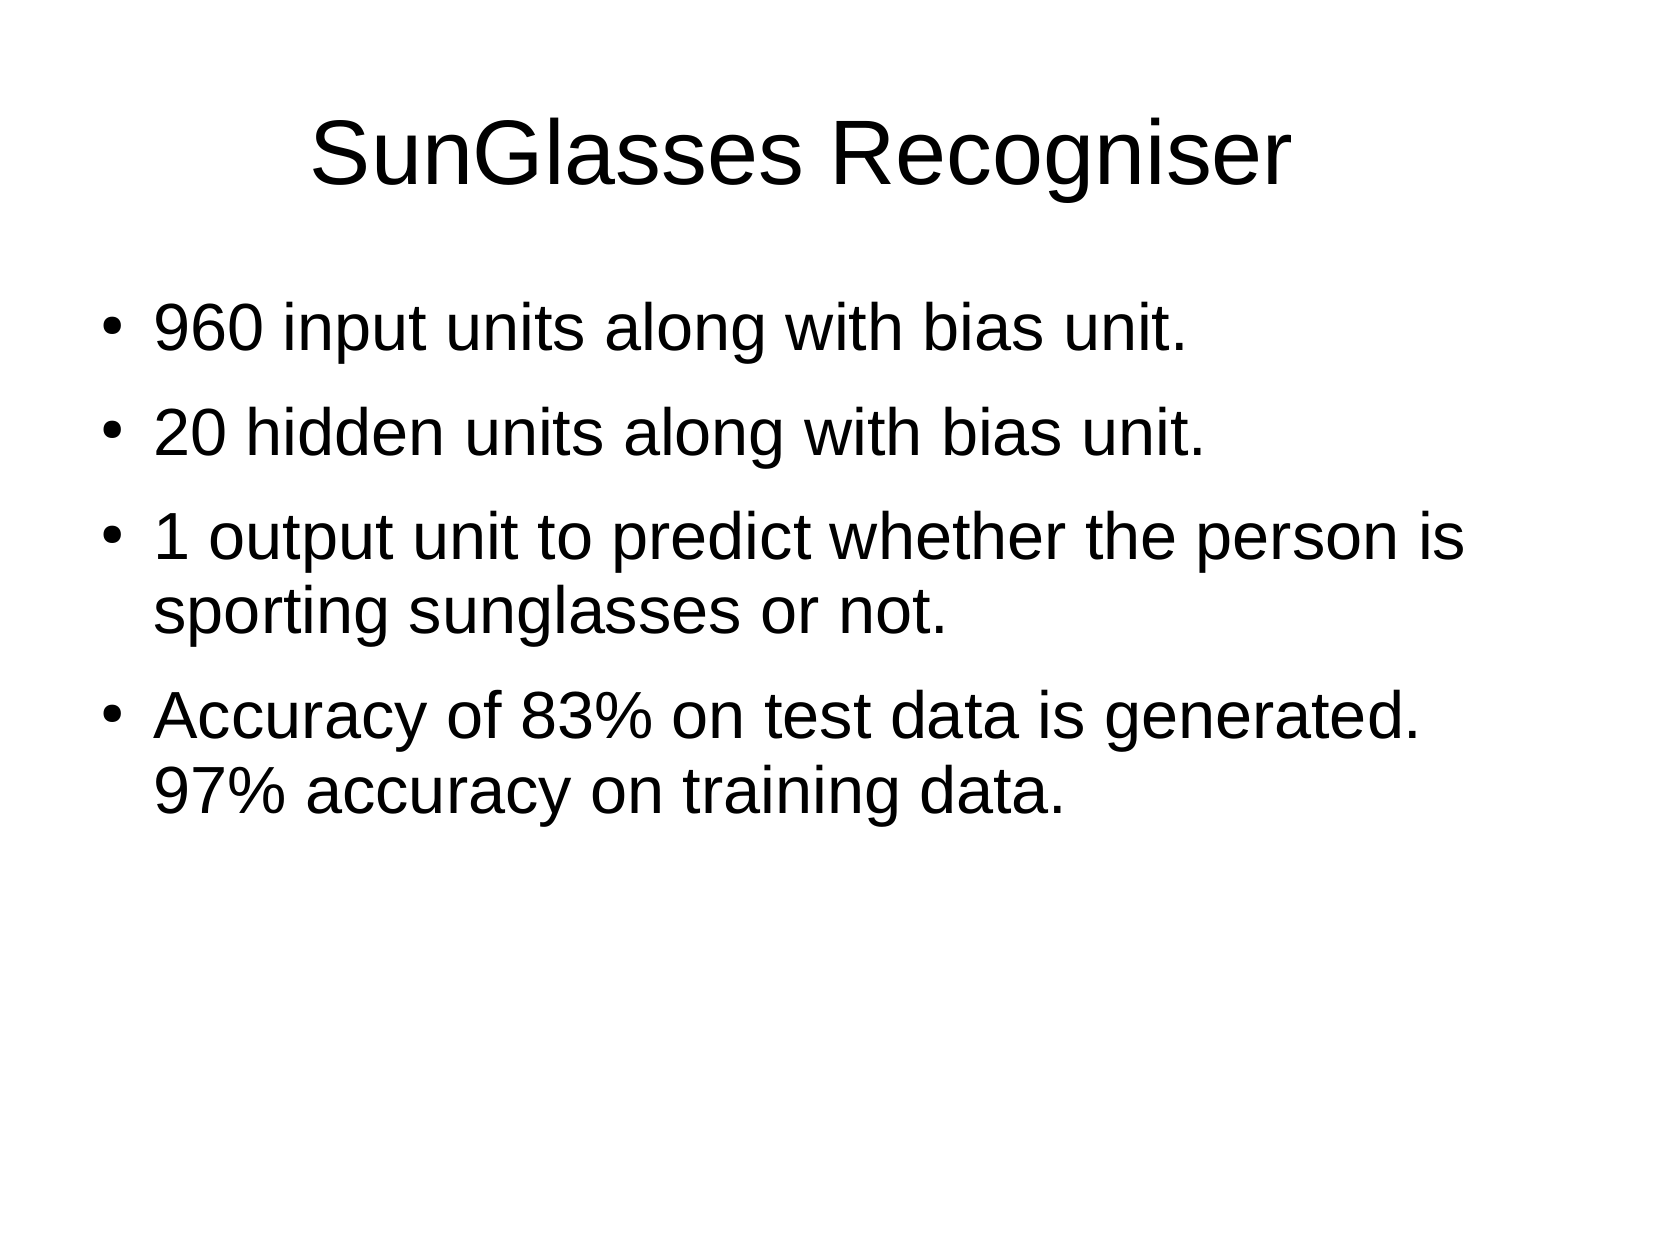

# SunGlasses Recogniser
960 input units along with bias unit.
20 hidden units along with bias unit.
1 output unit to predict whether the person is sporting sunglasses or not.
Accuracy of 83% on test data is generated. 97% accuracy on training data.